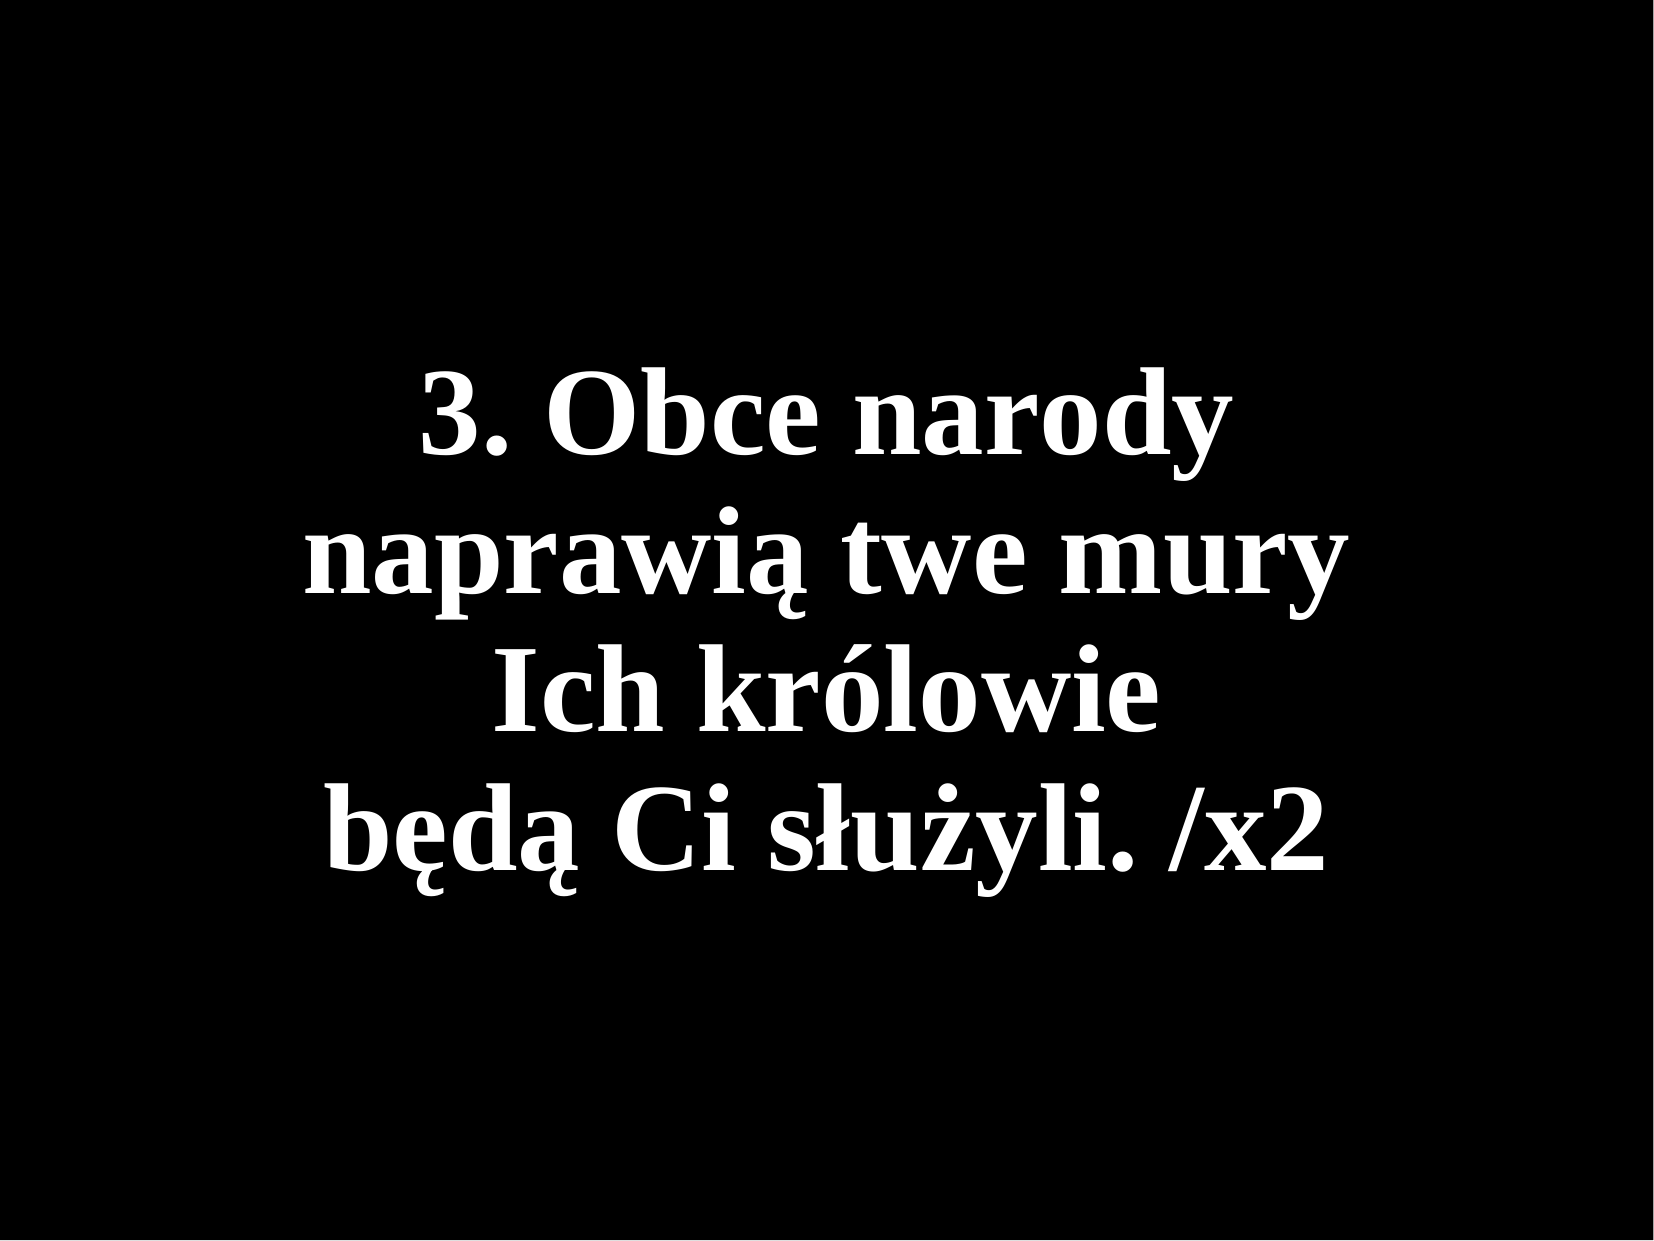

# 3. Obce narody naprawią twe mury Ich królowie będą Ci służyli. /x2